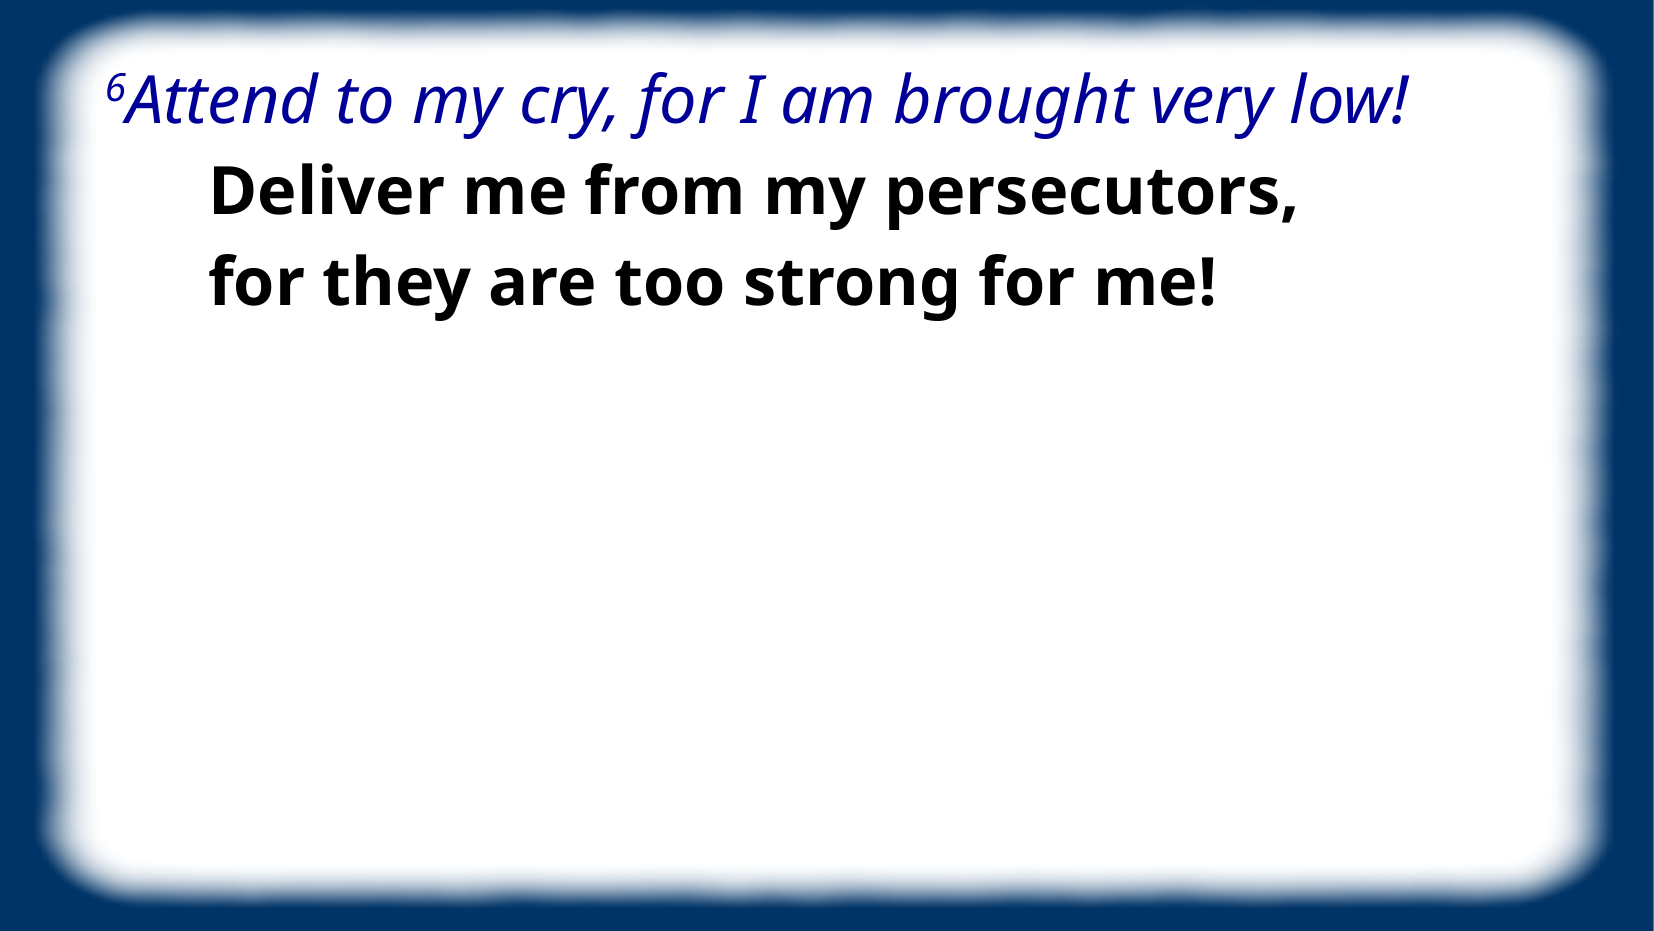

6Attend to my cry, for I am brought very low!
 Deliver me from my persecutors,
 for they are too strong for me!